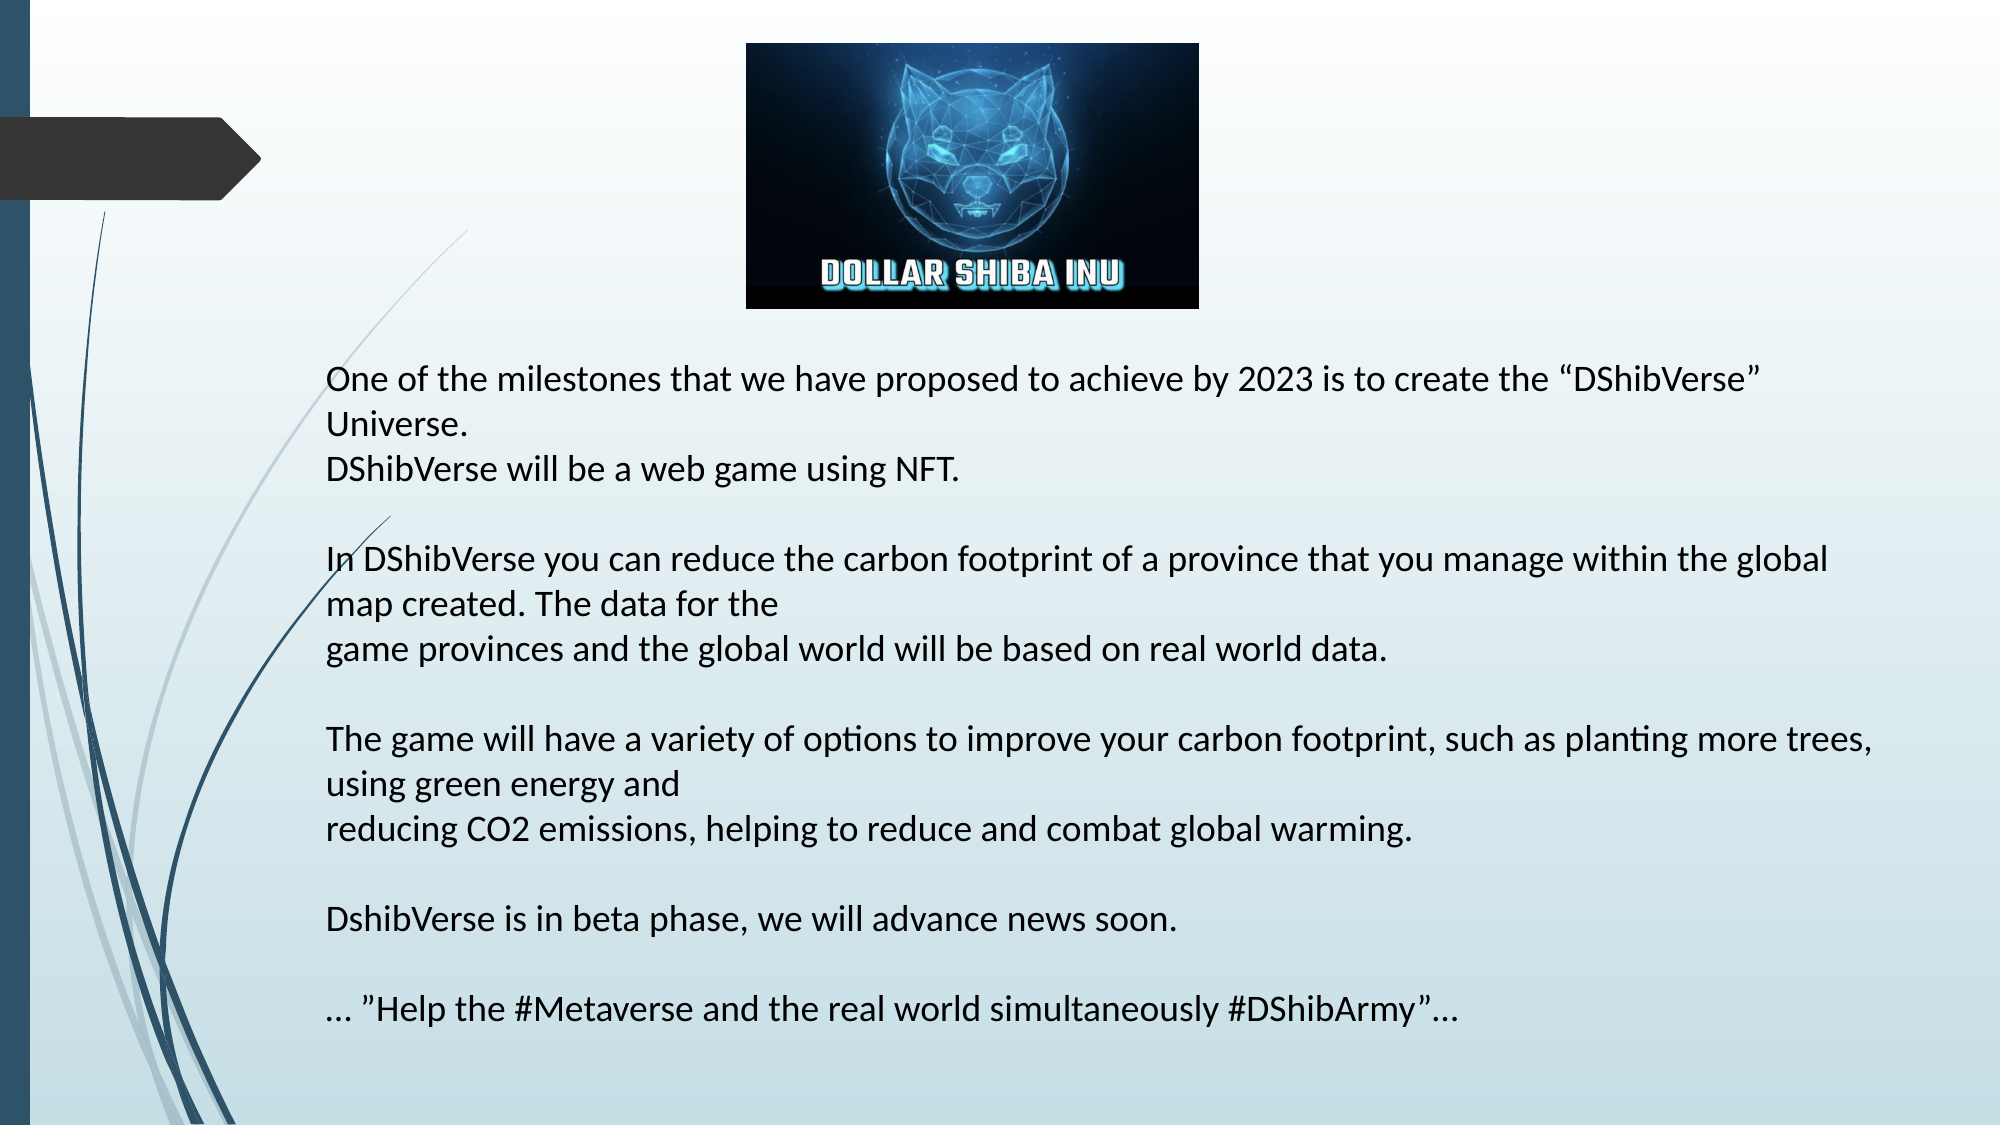

One of the milestones that we have proposed to achieve by 2023 is to create the “DShibVerse” Universe.
DShibVerse will be a web game using NFT.
In DShibVerse you can reduce the carbon footprint of a province that you manage within the global map created. The data for the
game provinces and the global world will be based on real world data.
The game will have a variety of options to improve your carbon footprint, such as planting more trees, using green energy and
reducing CO2 emissions, helping to reduce and combat global warming.
DshibVerse is in beta phase, we will advance news soon.
… ”Help the #Metaverse and the real world simultaneously #DShibArmy”…